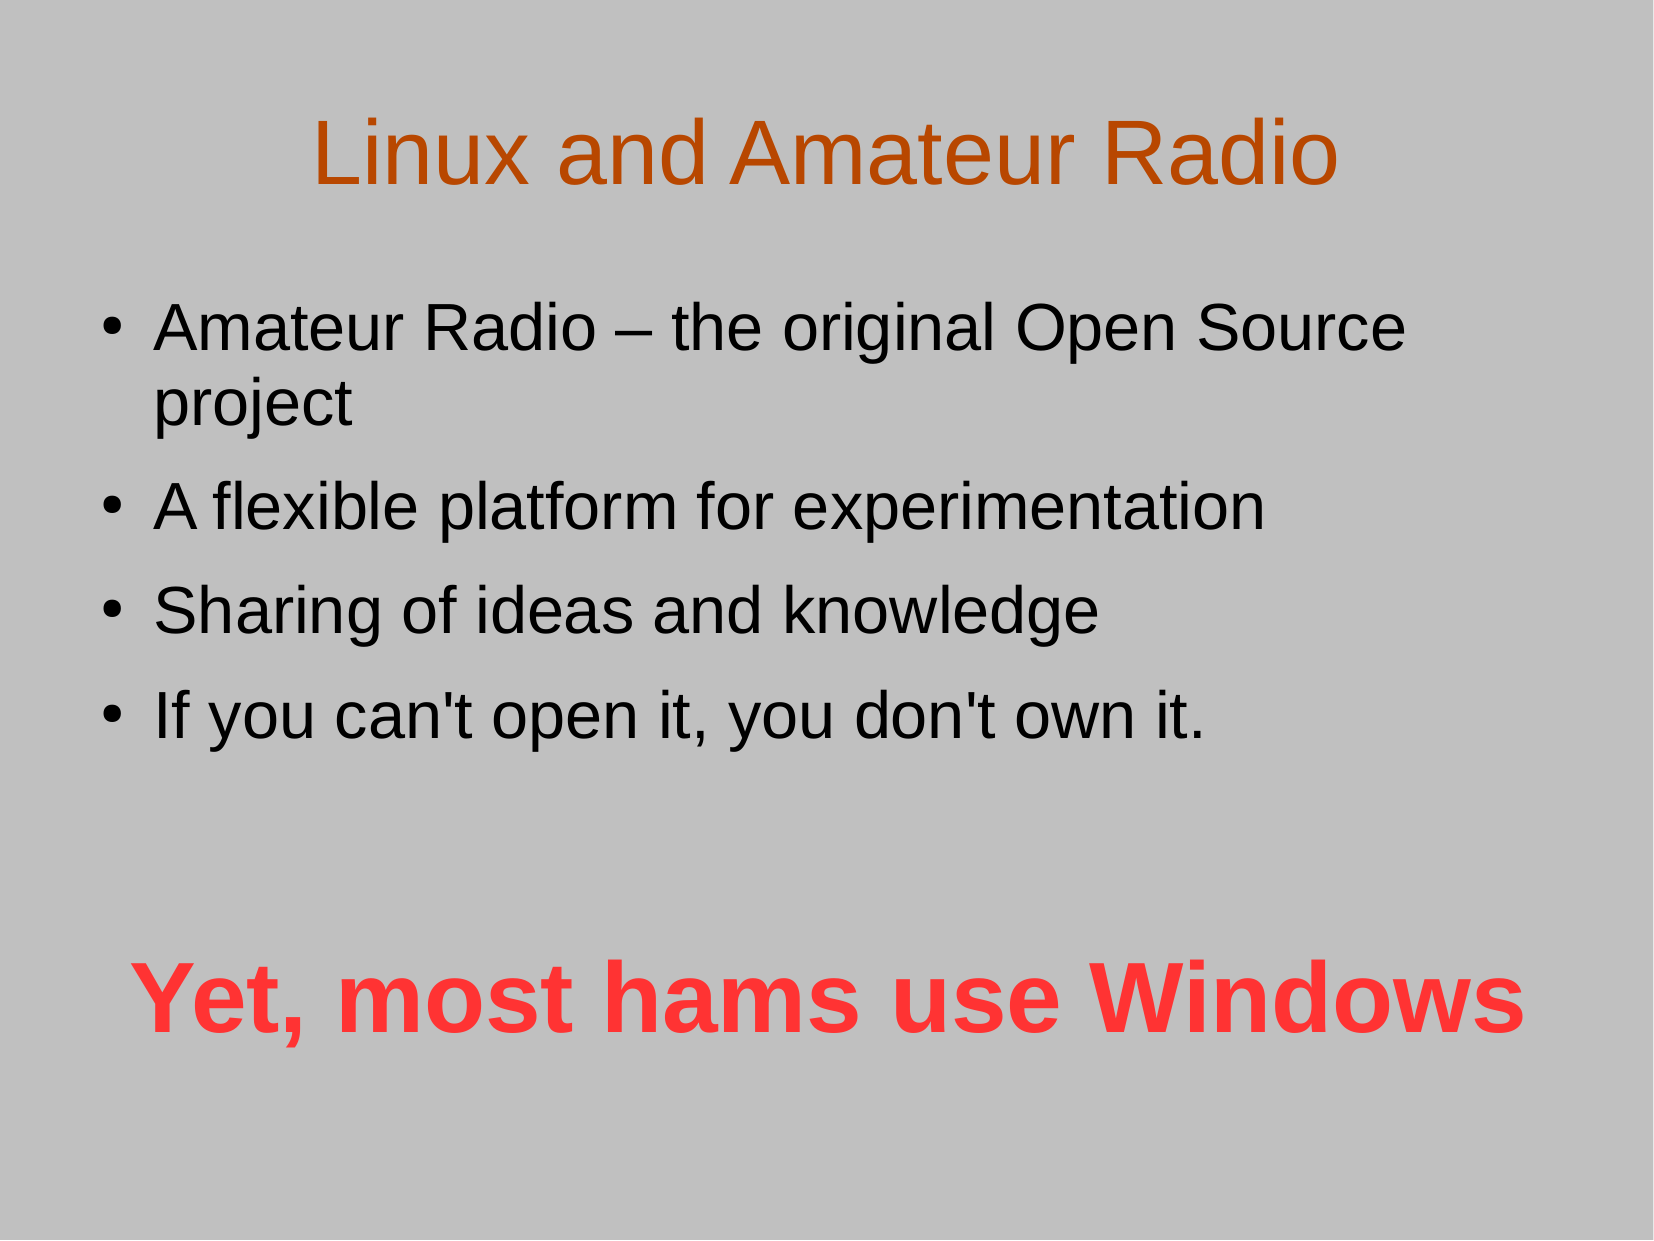

# Linux and Amateur Radio
Amateur Radio – the original Open Source project
A flexible platform for experimentation
Sharing of ideas and knowledge
If you can't open it, you don't own it.
Yet, most hams use Windows